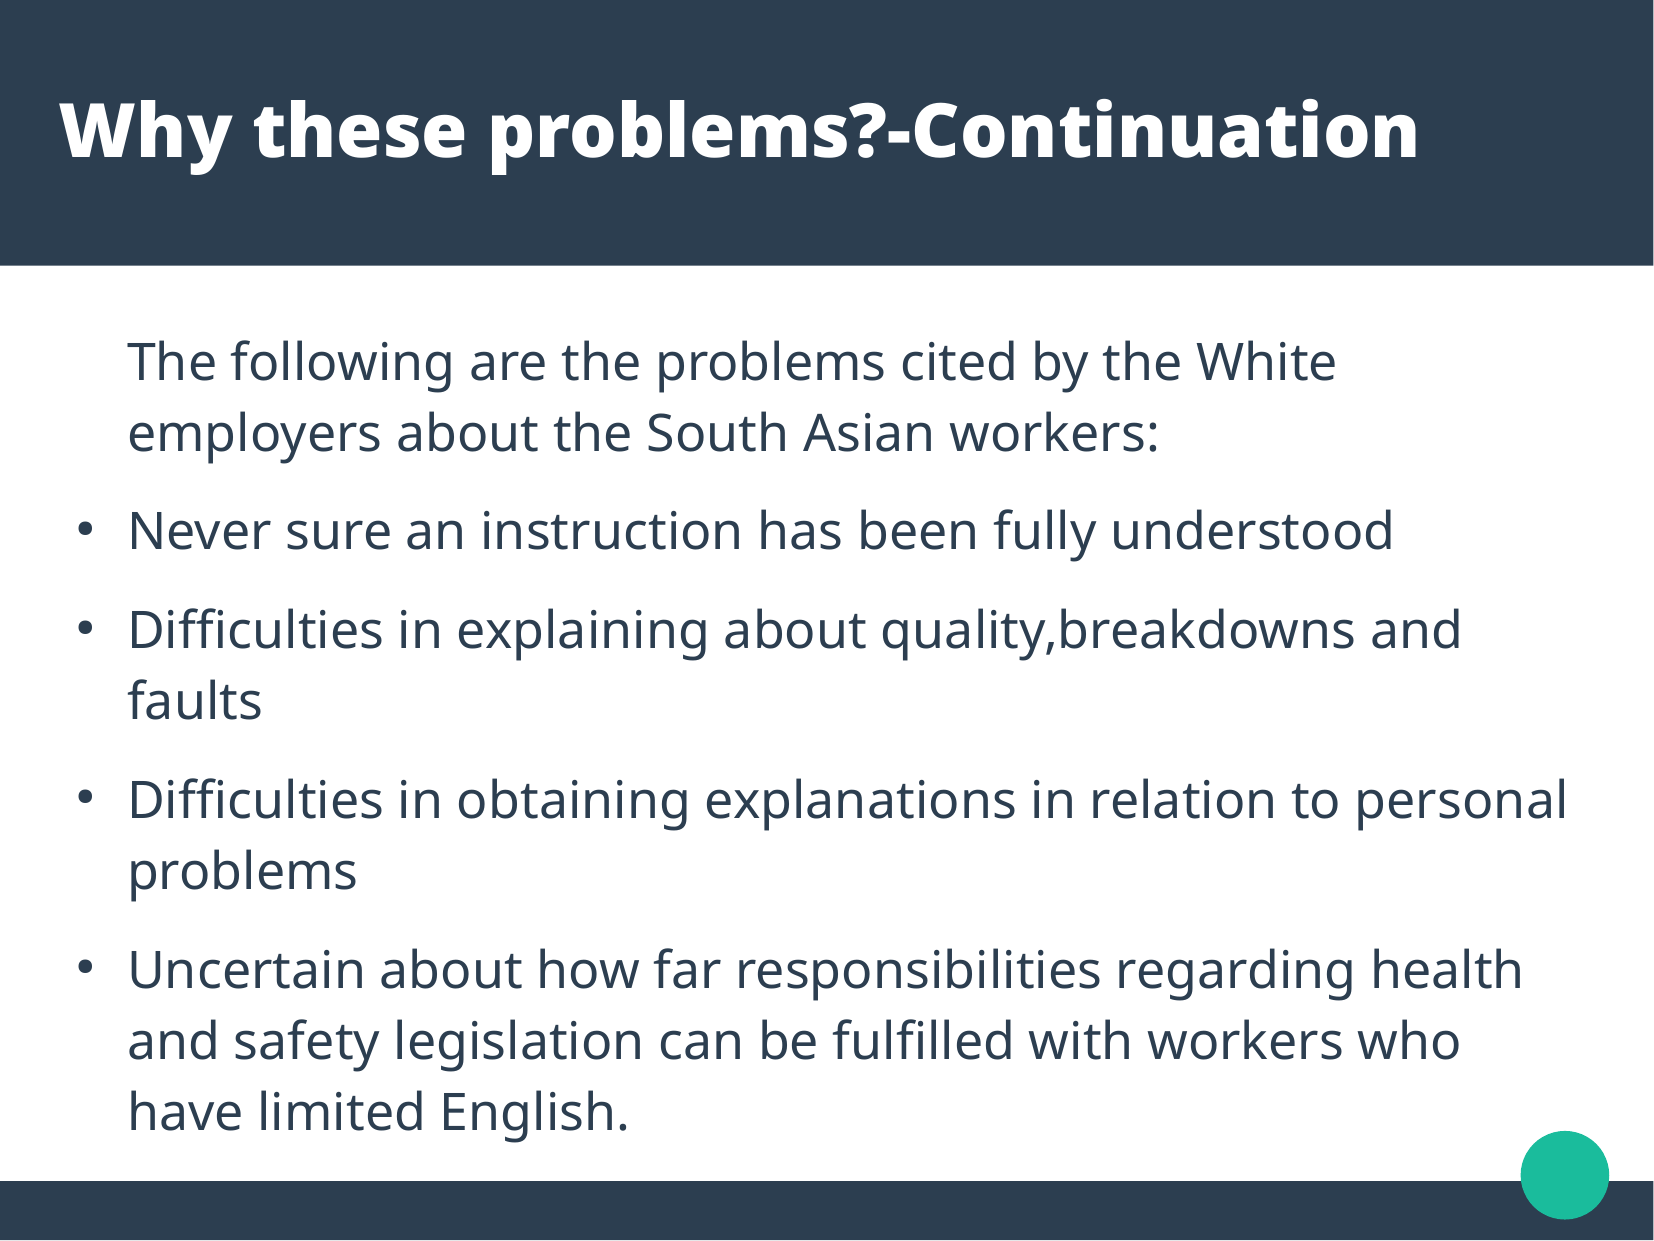

# Why these problems?-Continuation
The following are the problems cited by the White employers about the South Asian workers:
Never sure an instruction has been fully understood
Difficulties in explaining about quality,breakdowns and faults
Difficulties in obtaining explanations in relation to personal problems
Uncertain about how far responsibilities regarding health and safety legislation can be fulfilled with workers who have limited English.